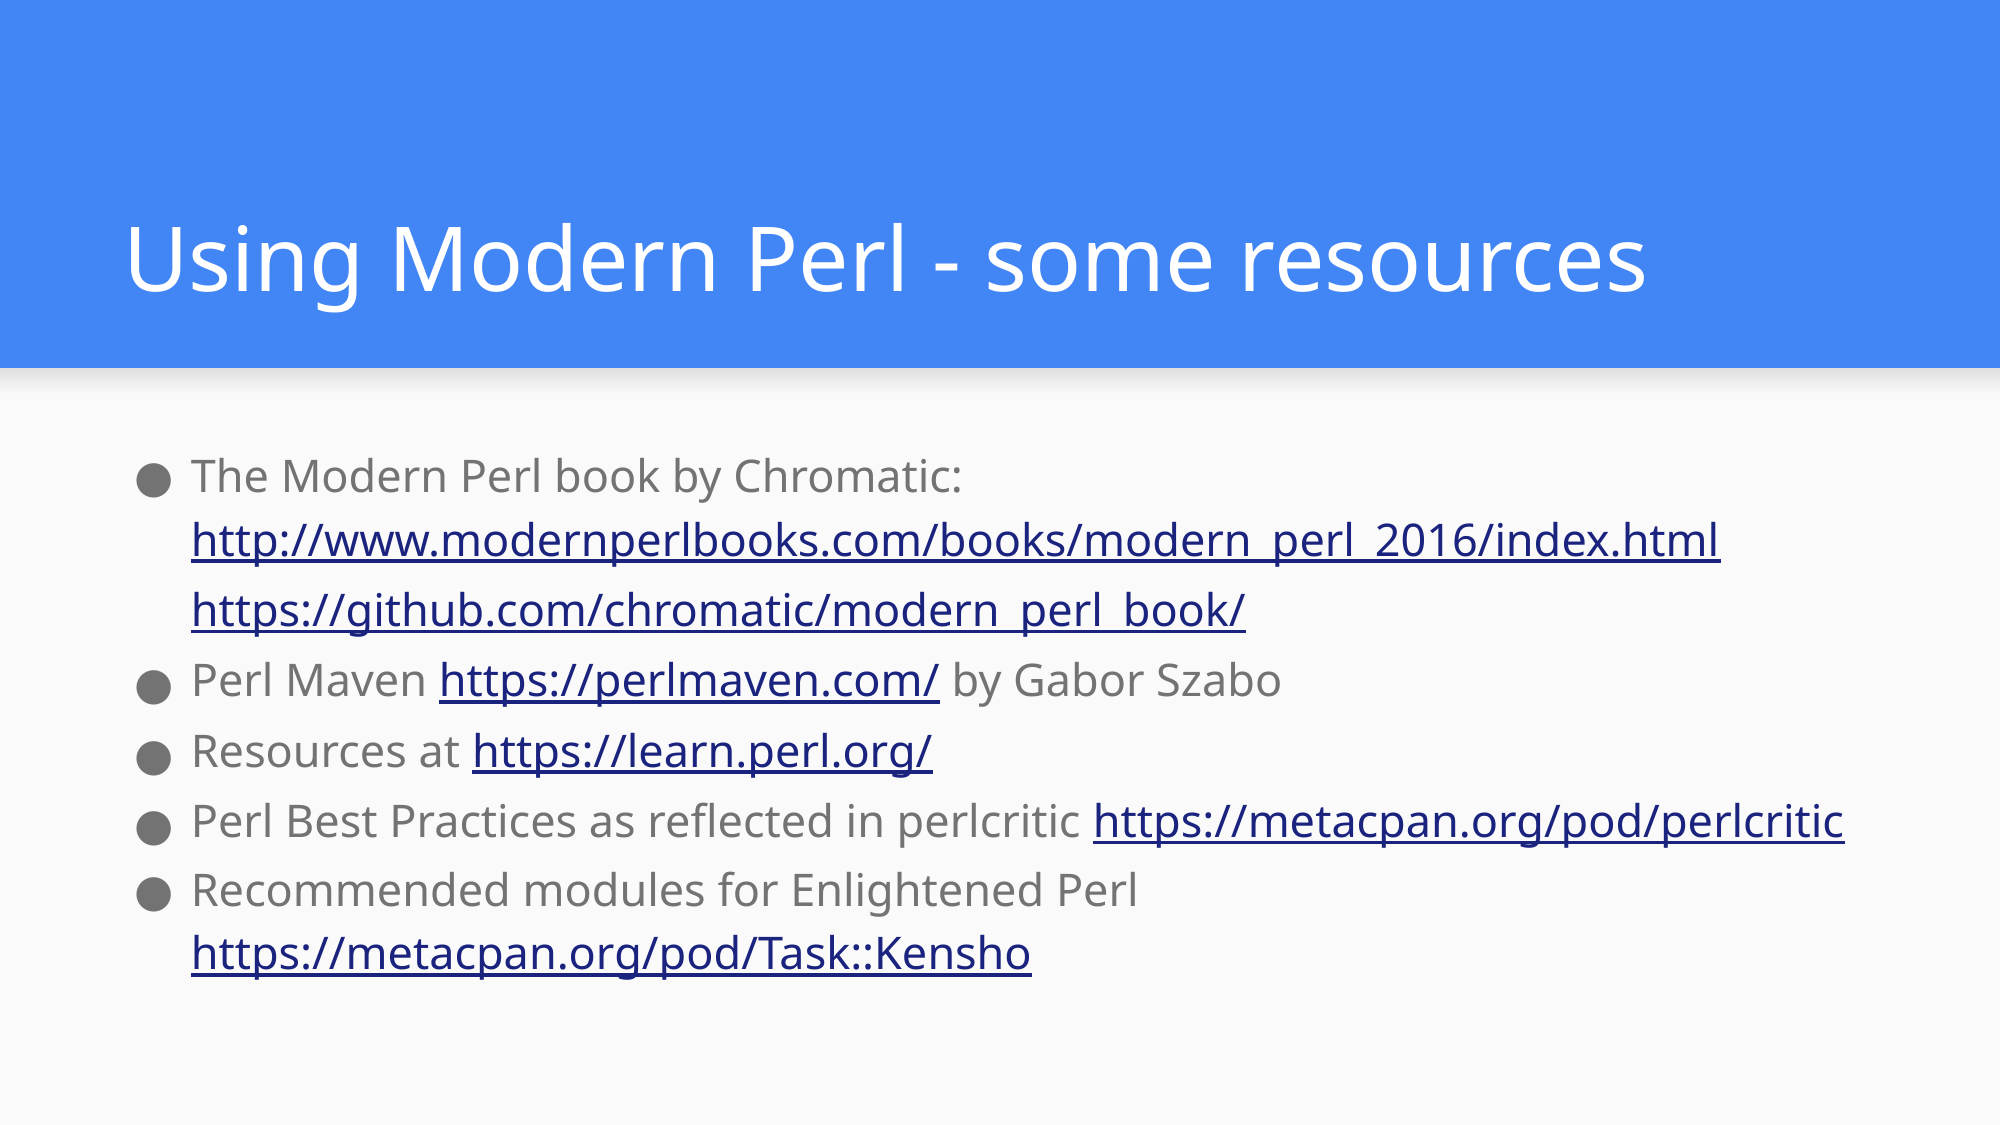

# Using Modern Perl - some resources
The Modern Perl book by Chromatic: http://www.modernperlbooks.com/books/modern_perl_2016/index.html
https://github.com/chromatic/modern_perl_book/
Perl Maven https://perlmaven.com/ by Gabor Szabo
Resources at https://learn.perl.org/
Perl Best Practices as reflected in perlcritic https://metacpan.org/pod/perlcritic
Recommended modules for Enlightened Perl https://metacpan.org/pod/Task::Kensho